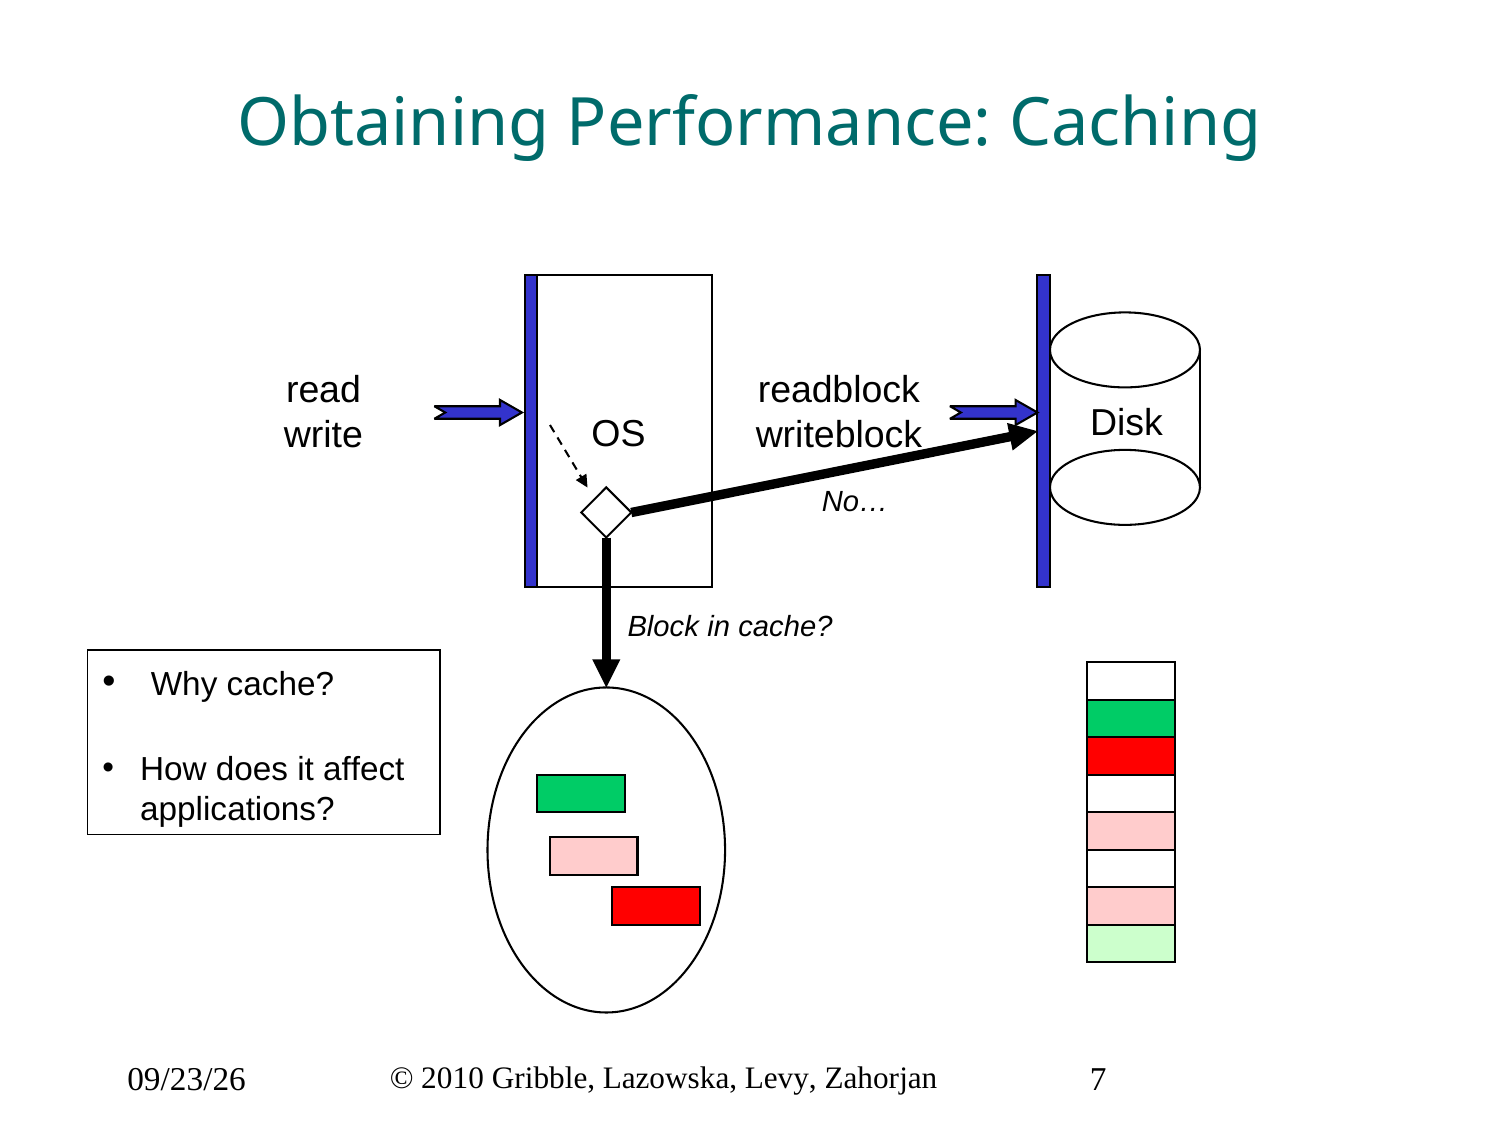

# Obtaining Performance: Caching
OS
Disk
read
write
readblock
writeblock
No…
Block in cache?
 Why cache?
How does it affect applications?
7